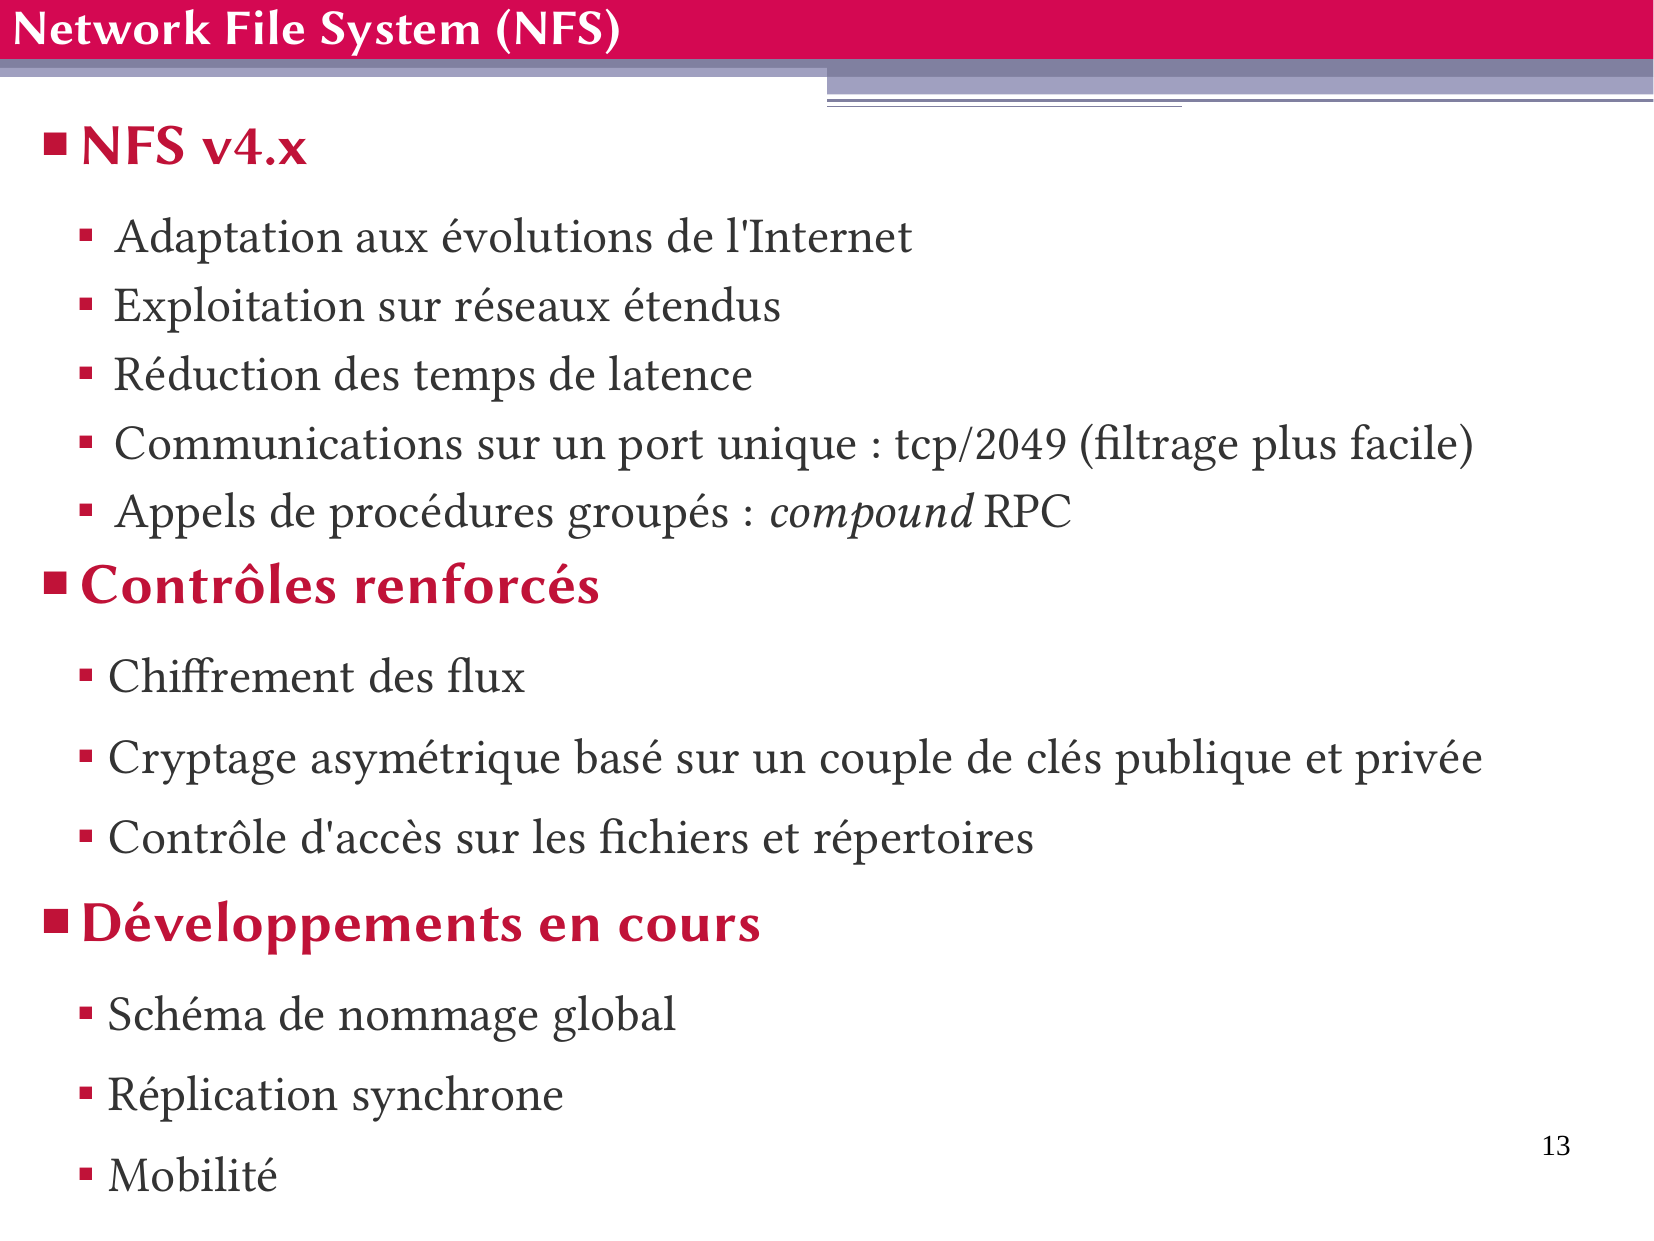

# Network File System (NFS)
NFS v4.x
Adaptation aux évolutions de l'Internet
Exploitation sur réseaux étendus
Réduction des temps de latence
Communications sur un port unique : tcp/2049 (filtrage plus facile)
Appels de procédures groupés : compound RPC
Contrôles renforcés
Chiffrement des flux
Cryptage asymétrique basé sur un couple de clés publique et privée
Contrôle d'accès sur les fichiers et répertoires
Développements en cours
Schéma de nommage global
Réplication synchrone
Mobilité
13